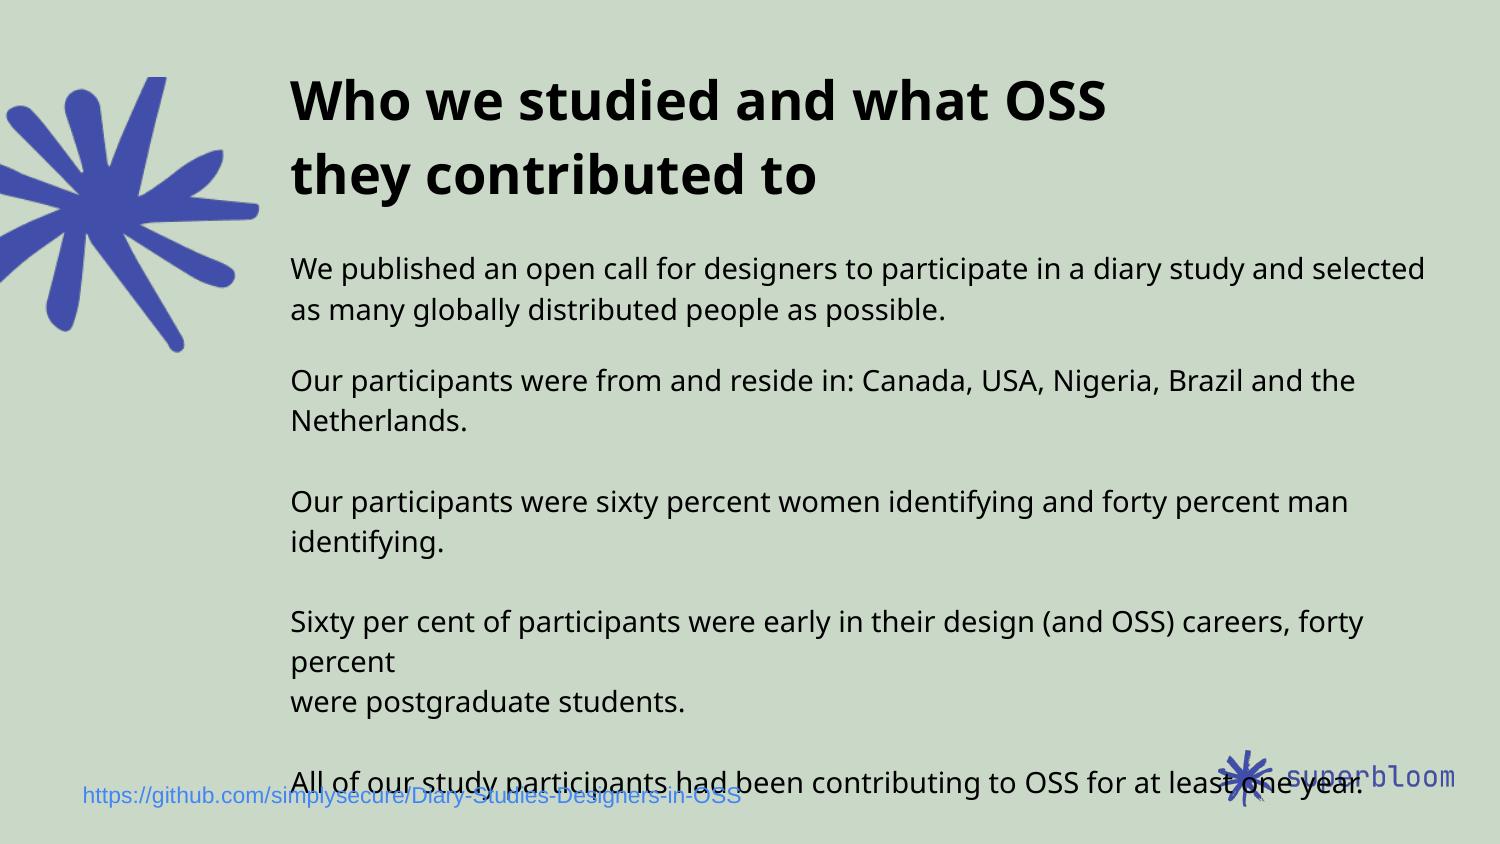

Who we studied and what OSS they contributed to
We published an open call for designers to participate in a diary study and selected as many globally distributed people as possible.
Our participants were from and reside in: Canada, USA, Nigeria, Brazil and the Netherlands.
Our participants were sixty percent women identifying and forty percent man identifying.
Sixty per cent of participants were early in their design (and OSS) careers, forty percent
were postgraduate students.
All of our study participants had been contributing to OSS for at least one year.
https://github.com/simplysecure/Diary-Studies-Designers-in-OSS